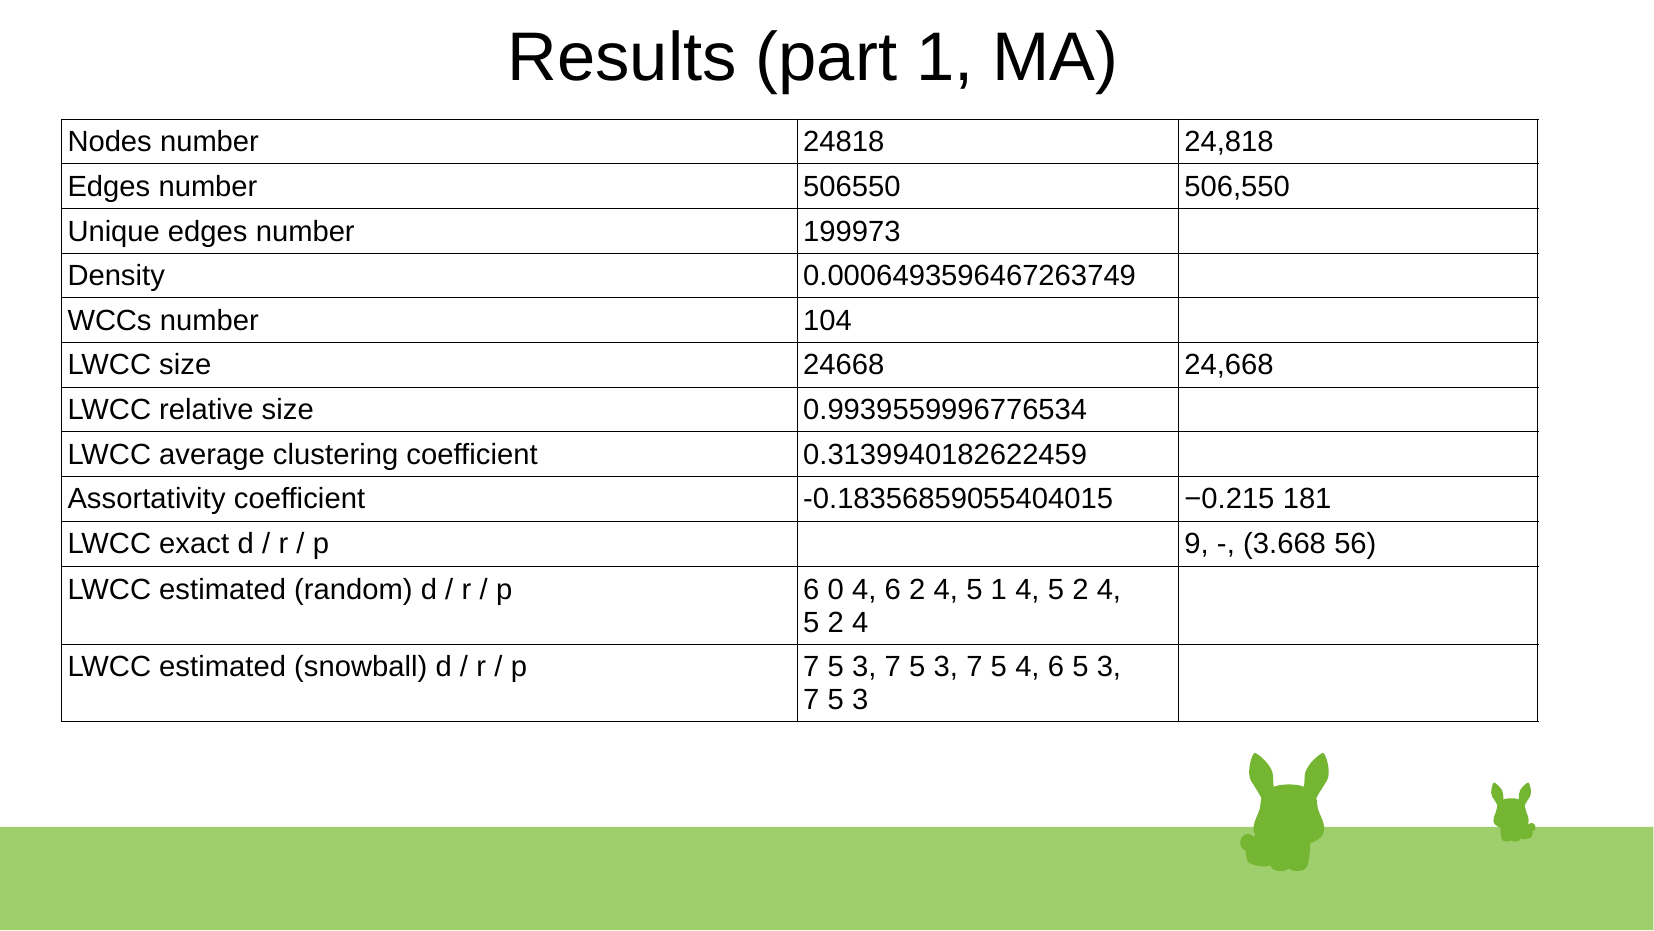

# Results (part 1, MA)
| Nodes number | 24818 | 24,818 |
| --- | --- | --- |
| Edges number | 506550 | 506,550 |
| Unique edges number | 199973 | |
| Density | 0.0006493596467263749 | |
| WCCs number | 104 | |
| LWCC size | 24668 | 24,668 |
| LWCC relative size | 0.9939559996776534 | |
| LWCC average clustering coefficient | 0.3139940182622459 | |
| Assortativity coefficient | -0.18356859055404015 | −0.215 181 |
| LWCC exact d / r / p | | 9, -, (3.668 56) |
| LWCC estimated (random) d / r / p | 6 0 4, 6 2 4, 5 1 4, 5 2 4, 5 2 4 | |
| LWCC estimated (snowball) d / r / p | 7 5 3, 7 5 3, 7 5 4, 6 5 3, 7 5 3 | |